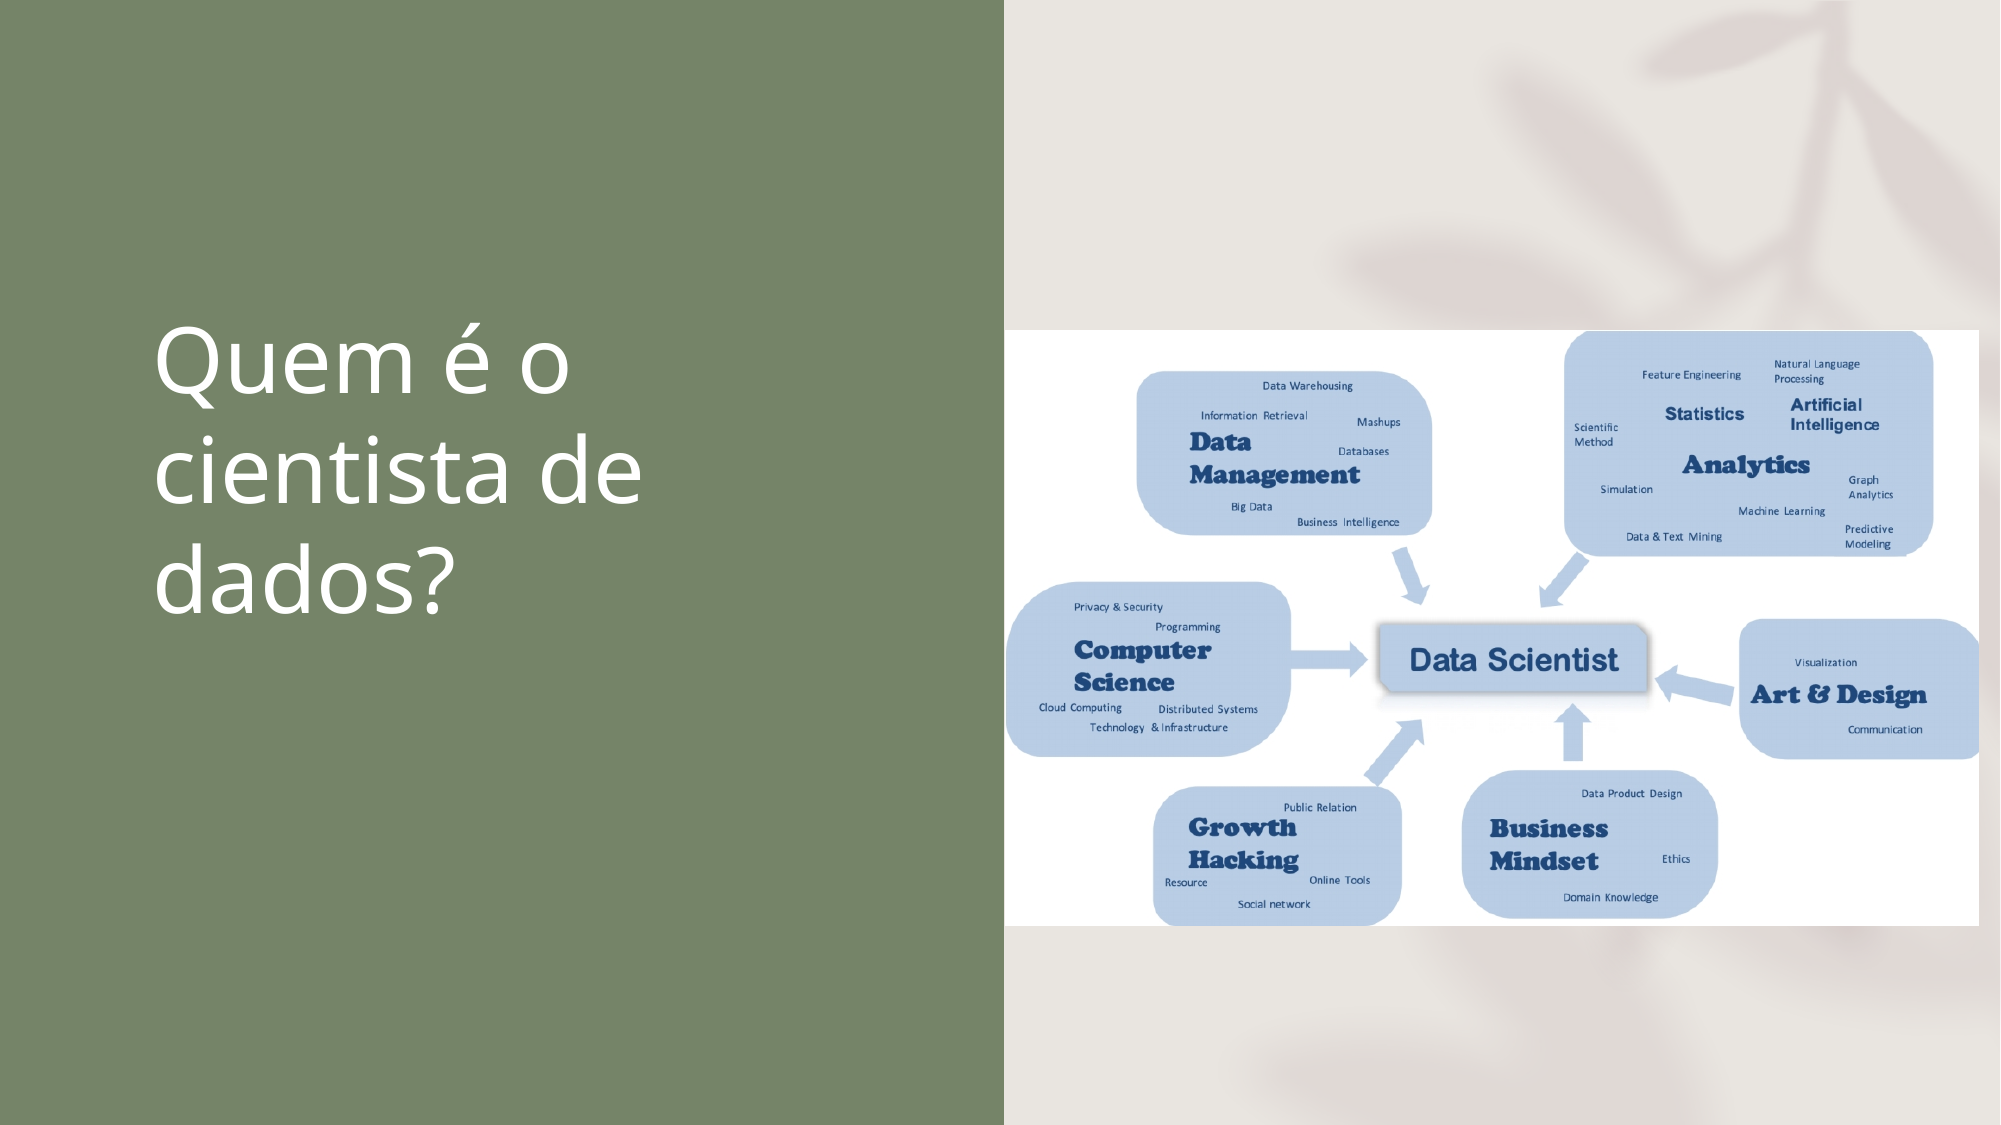

# Quem é o cientista de dados?